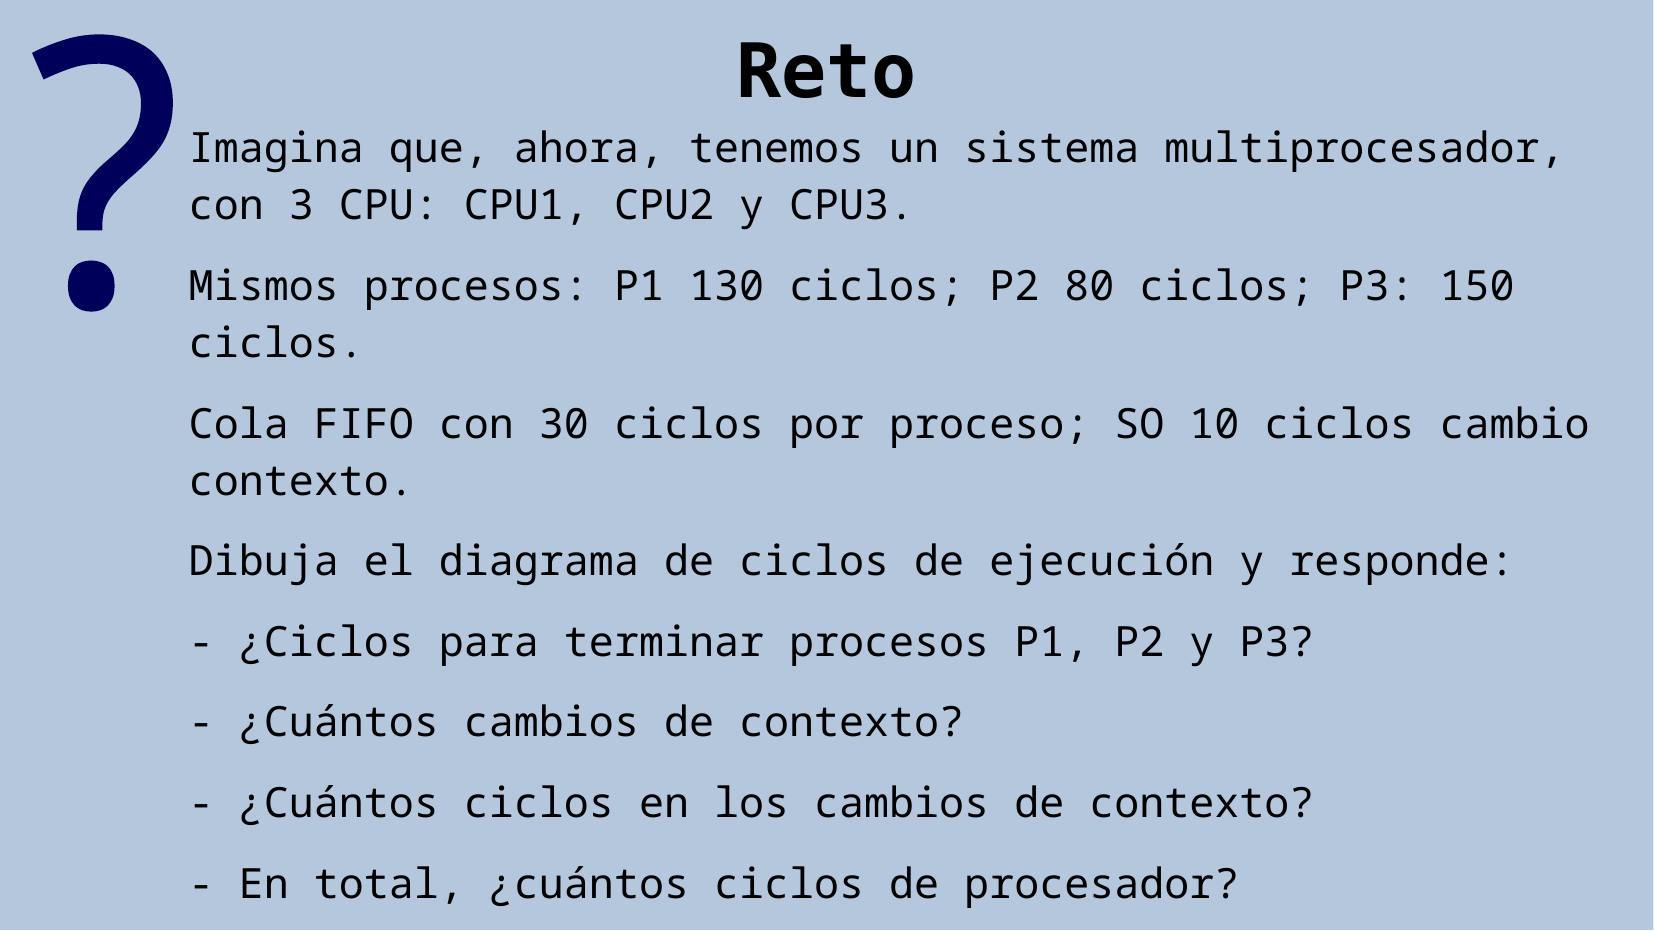

# Reto
Imagina que, ahora, tenemos un sistema multiprocesador, con 3 CPU: CPU1, CPU2 y CPU3.
Mismos procesos: P1 130 ciclos; P2 80 ciclos; P3: 150 ciclos.
Cola FIFO con 30 ciclos por proceso; SO 10 ciclos cambio contexto.
Dibuja el diagrama de ciclos de ejecución y responde:
- ¿Ciclos para terminar procesos P1, P2 y P3?
- ¿Cuántos cambios de contexto?
- ¿Cuántos ciclos en los cambios de contexto?
- En total, ¿cuántos ciclos de procesador?